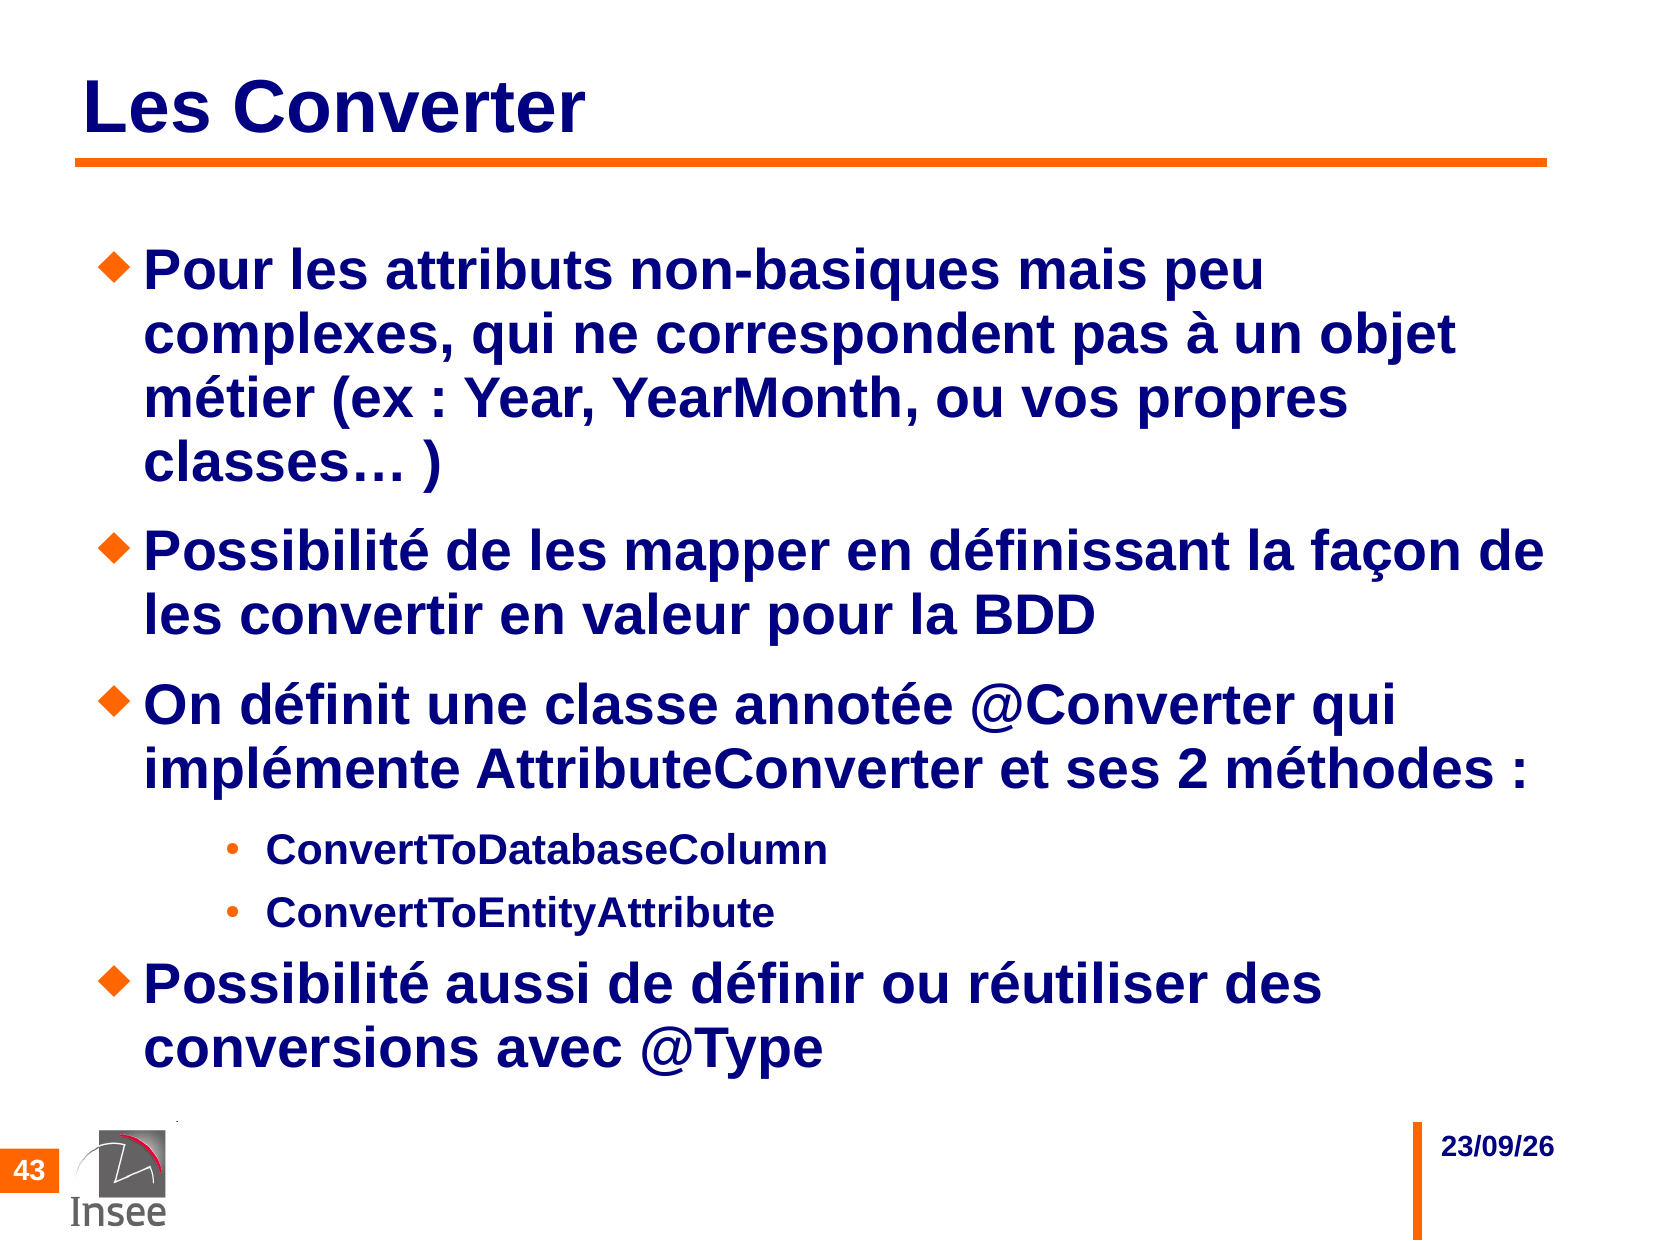

# Les Converter
Pour les attributs non-basiques mais peu complexes, qui ne correspondent pas à un objet métier (ex : Year, YearMonth, ou vos propres classes… )
Possibilité de les mapper en définissant la façon de les convertir en valeur pour la BDD
On définit une classe annotée @Converter qui implémente AttributeConverter et ses 2 méthodes :
ConvertToDatabaseColumn
ConvertToEntityAttribute
Possibilité aussi de définir ou réutiliser des conversions avec @Type
43